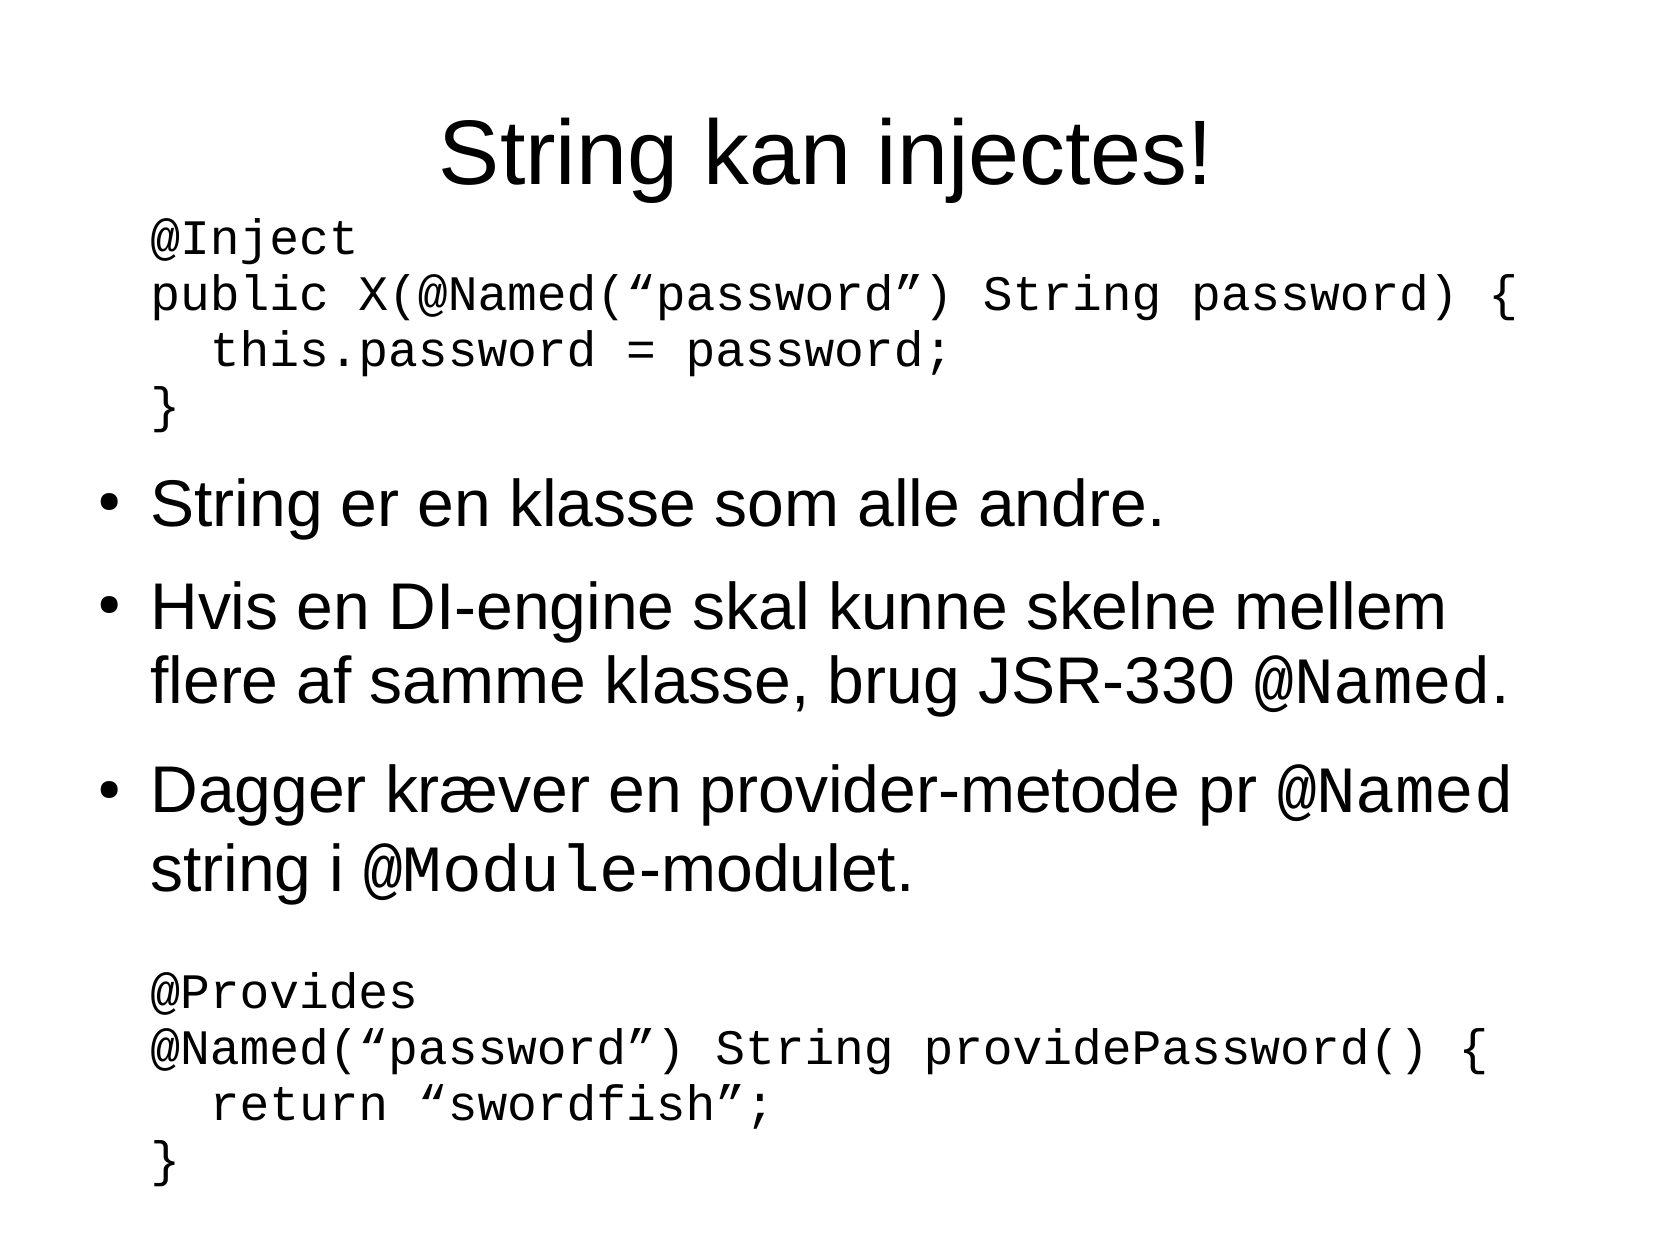

# String kan injectes!
@Inject
public X(@Named(“password”) String password) {
 this.password = password;
}
String er en klasse som alle andre.
Hvis en DI-engine skal kunne skelne mellem flere af samme klasse, brug JSR-330 @Named.
Dagger kræver en provider-metode pr @Named string i @Module-modulet.
@Provides
@Named(“password”) String providePassword() {
 return “swordfish”;
}